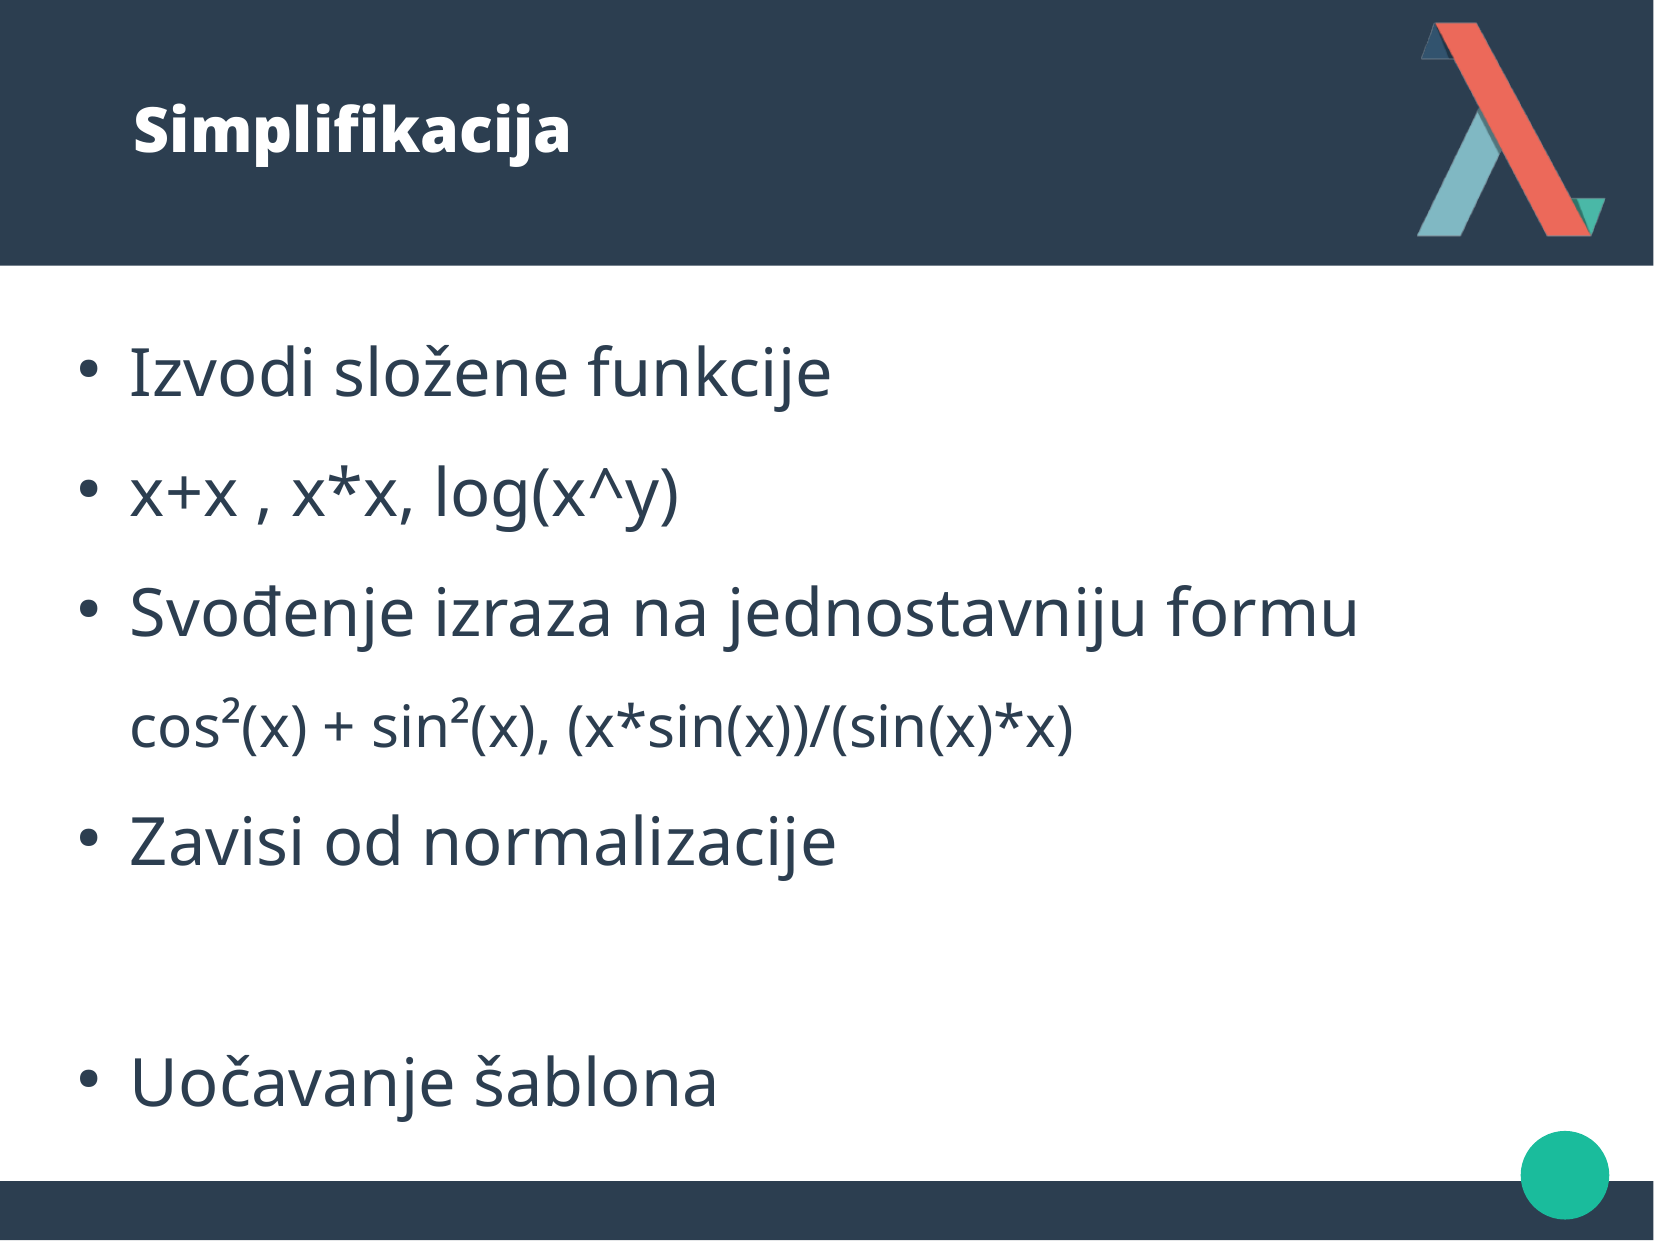

# Simplifikacija
Izvodi složene funkcije
x+x , x*x, log(x^y)
Svođenje izraza na jednostavniju formu
cos²(x) + sin²(x), (x*sin(x))/(sin(x)*x)
Zavisi od normalizacije
Uočavanje šablona